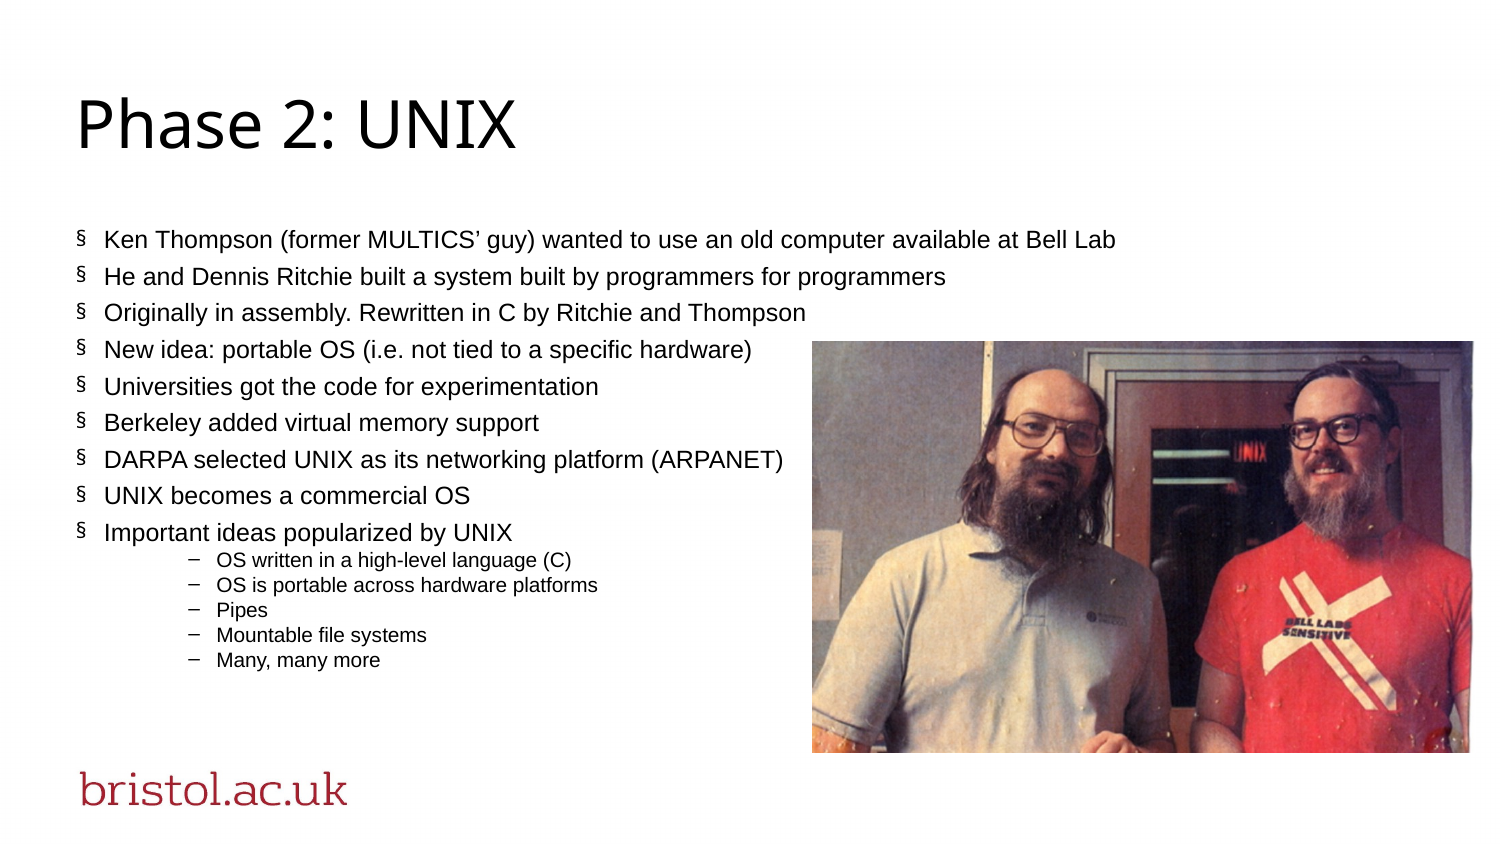

# Phase 2: UNIX
Ken Thompson (former MULTICS’ guy) wanted to use an old computer available at Bell Lab
He and Dennis Ritchie built a system built by programmers for programmers
Originally in assembly. Rewritten in C by Ritchie and Thompson
New idea: portable OS (i.e. not tied to a specific hardware)
Universities got the code for experimentation
Berkeley added virtual memory support
DARPA selected UNIX as its networking platform (ARPANET)
UNIX becomes a commercial OS
Important ideas popularized by UNIX
OS written in a high-level language (C)
OS is portable across hardware platforms
Pipes
Mountable file systems
Many, many more